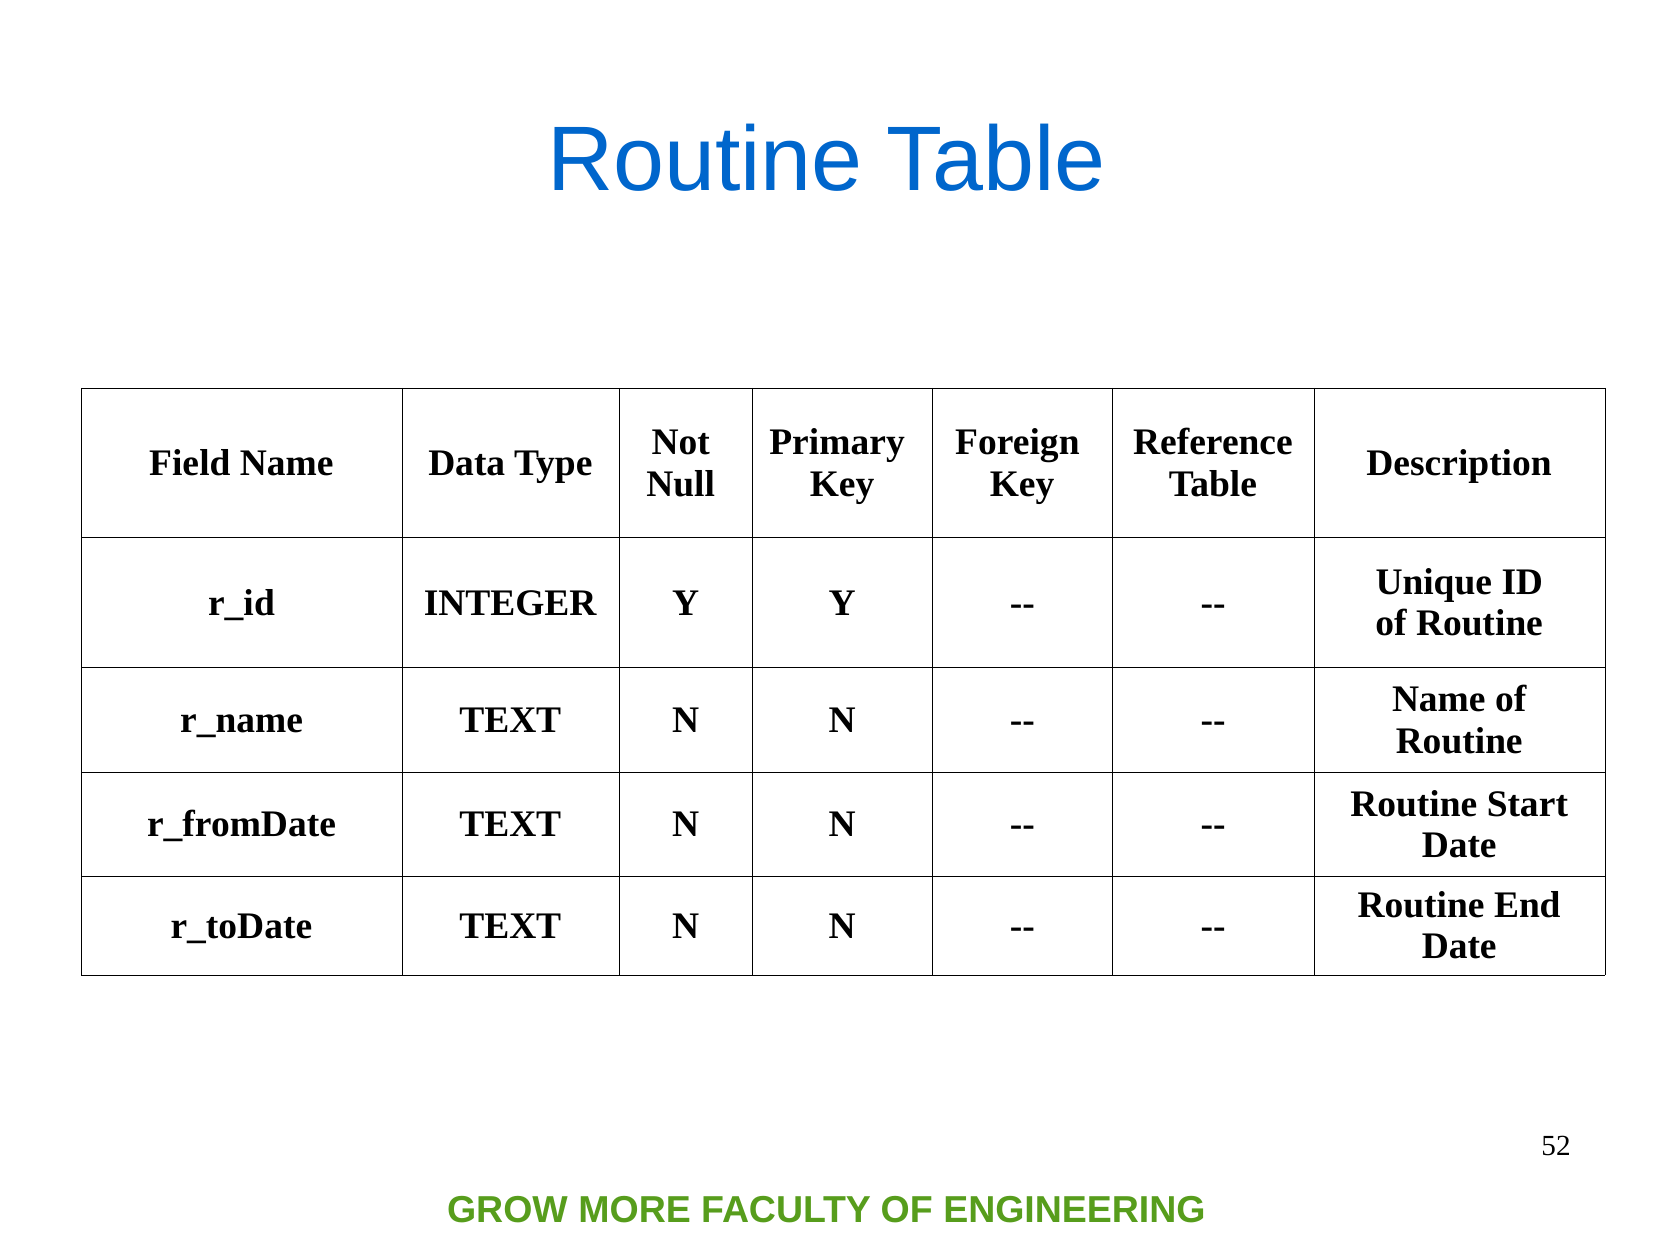

# Routine Table
| Field Name | Data Type | Not Null | Primary Key | Foreign Key | Reference Table | Description |
| --- | --- | --- | --- | --- | --- | --- |
| r\_id | INTEGER | Y | Y | -- | -- | Unique ID of Routine |
| r\_name | TEXT | N | N | -- | -- | Name of Routine |
| r\_fromDate | TEXT | N | N | -- | -- | Routine Start Date |
| r\_toDate | TEXT | N | N | -- | -- | Routine End Date |
52